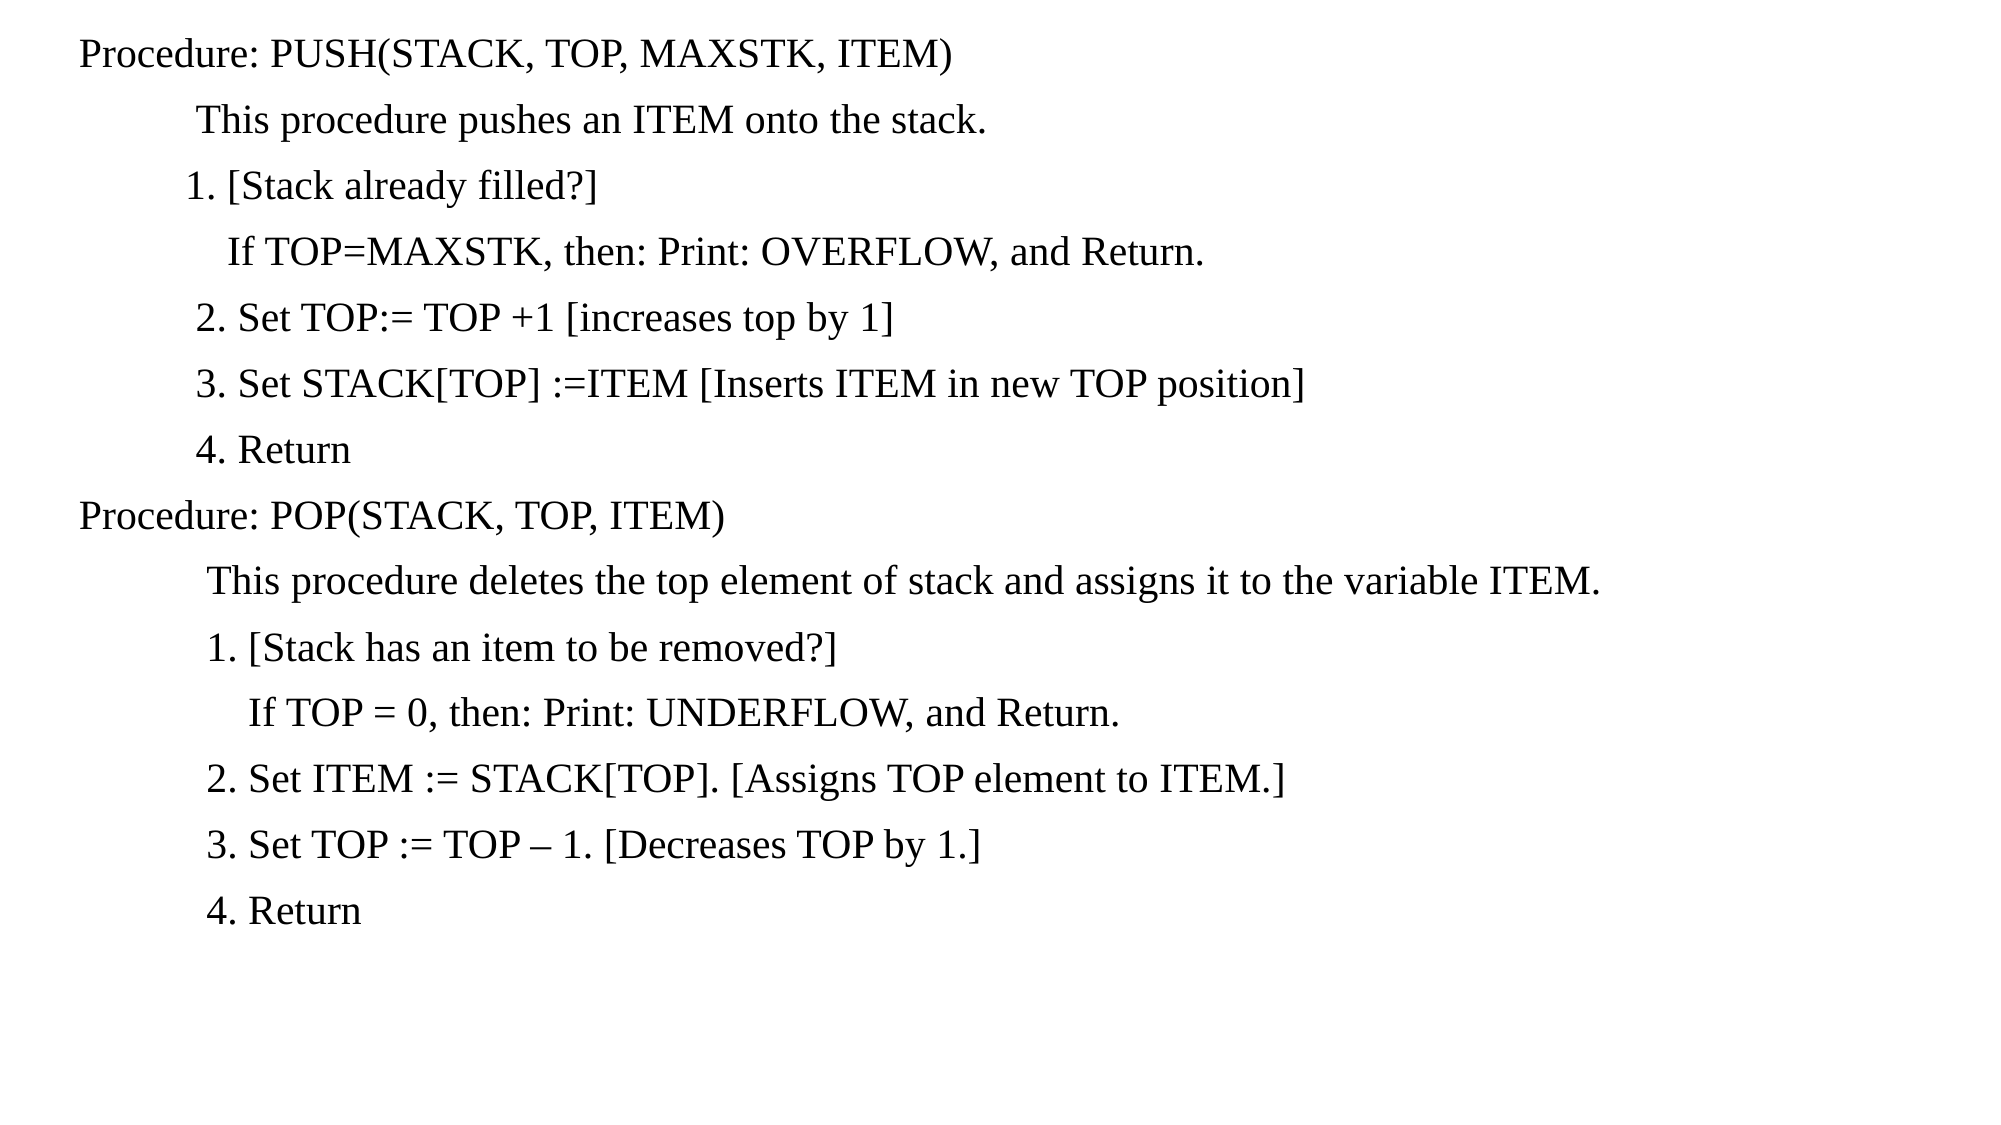

# Procedure: PUSH(STACK, TOP, MAXSTK, ITEM)
	 This procedure pushes an ITEM onto the stack.
	 1. [Stack already filled?]
	 If TOP=MAXSTK, then: Print: OVERFLOW, and Return.
	 2. Set TOP:= TOP +1 [increases top by 1]
	 3. Set STACK[TOP] :=ITEM [Inserts ITEM in new TOP position]
	 4. Return
Procedure: POP(STACK, TOP, ITEM)
	 This procedure deletes the top element of stack and assigns it to the variable ITEM.
	 1. [Stack has an item to be removed?]
	 If TOP = 0, then: Print: UNDERFLOW, and Return.
	 2. Set ITEM := STACK[TOP]. [Assigns TOP element to ITEM.]
	 3. Set TOP := TOP – 1. [Decreases TOP by 1.]
	 4. Return